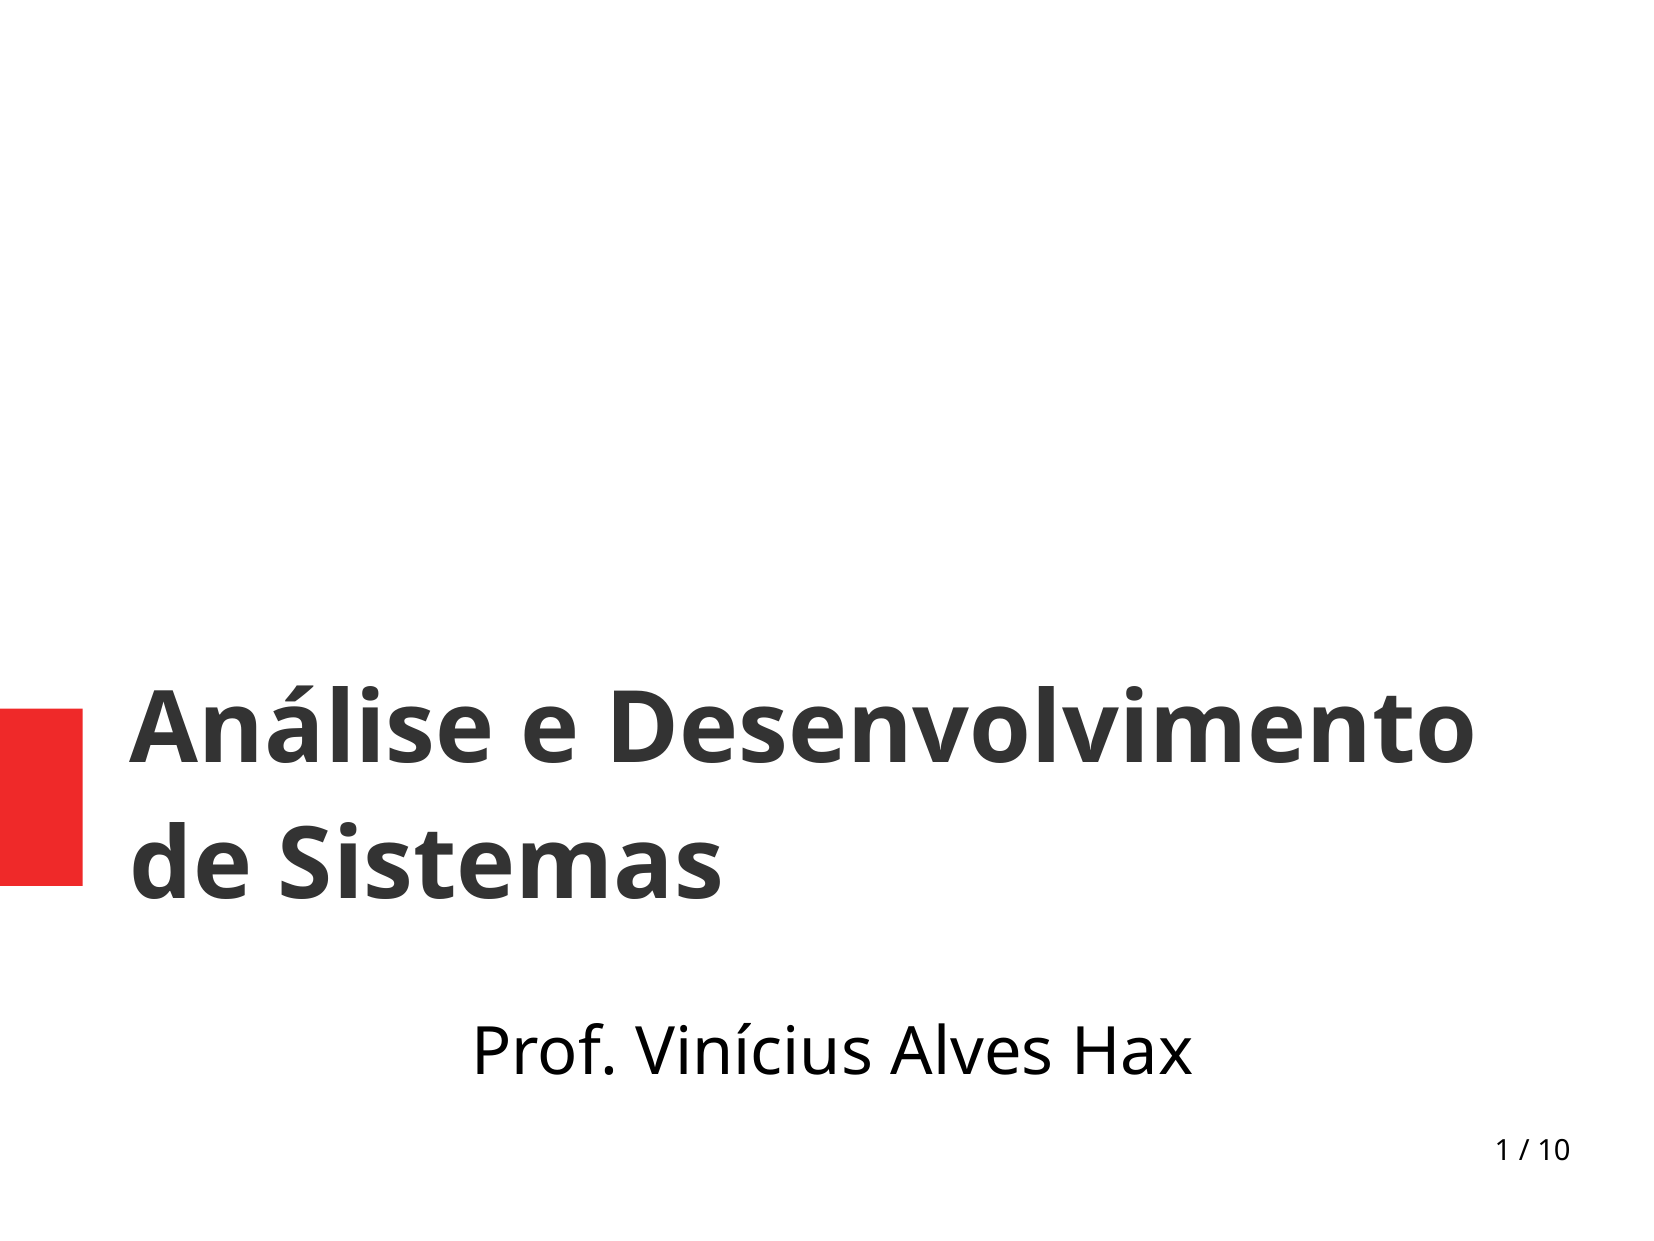

# Análise e Desenvolvimento de Sistemas
Prof. Vinícius Alves Hax
1